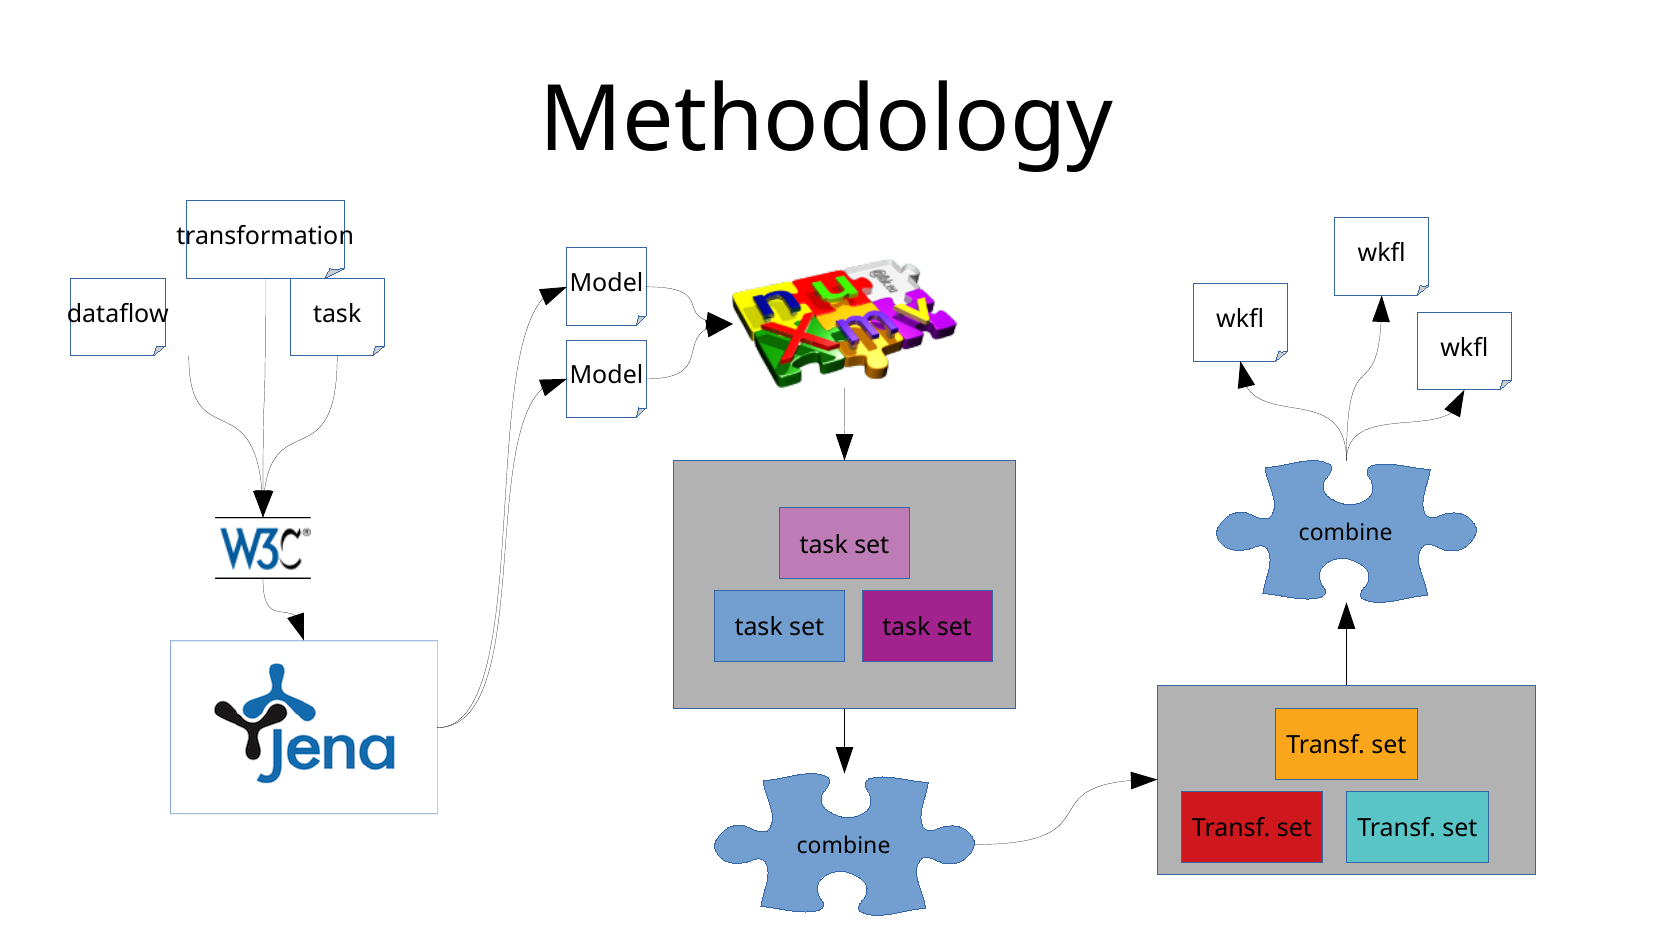

# Methodology
transformation
wkfl
Model
dataflow
task
wkfl
wkfl
Model
combine
task set
task set
task set
Transf. set
combine
Transf. set
Transf. set